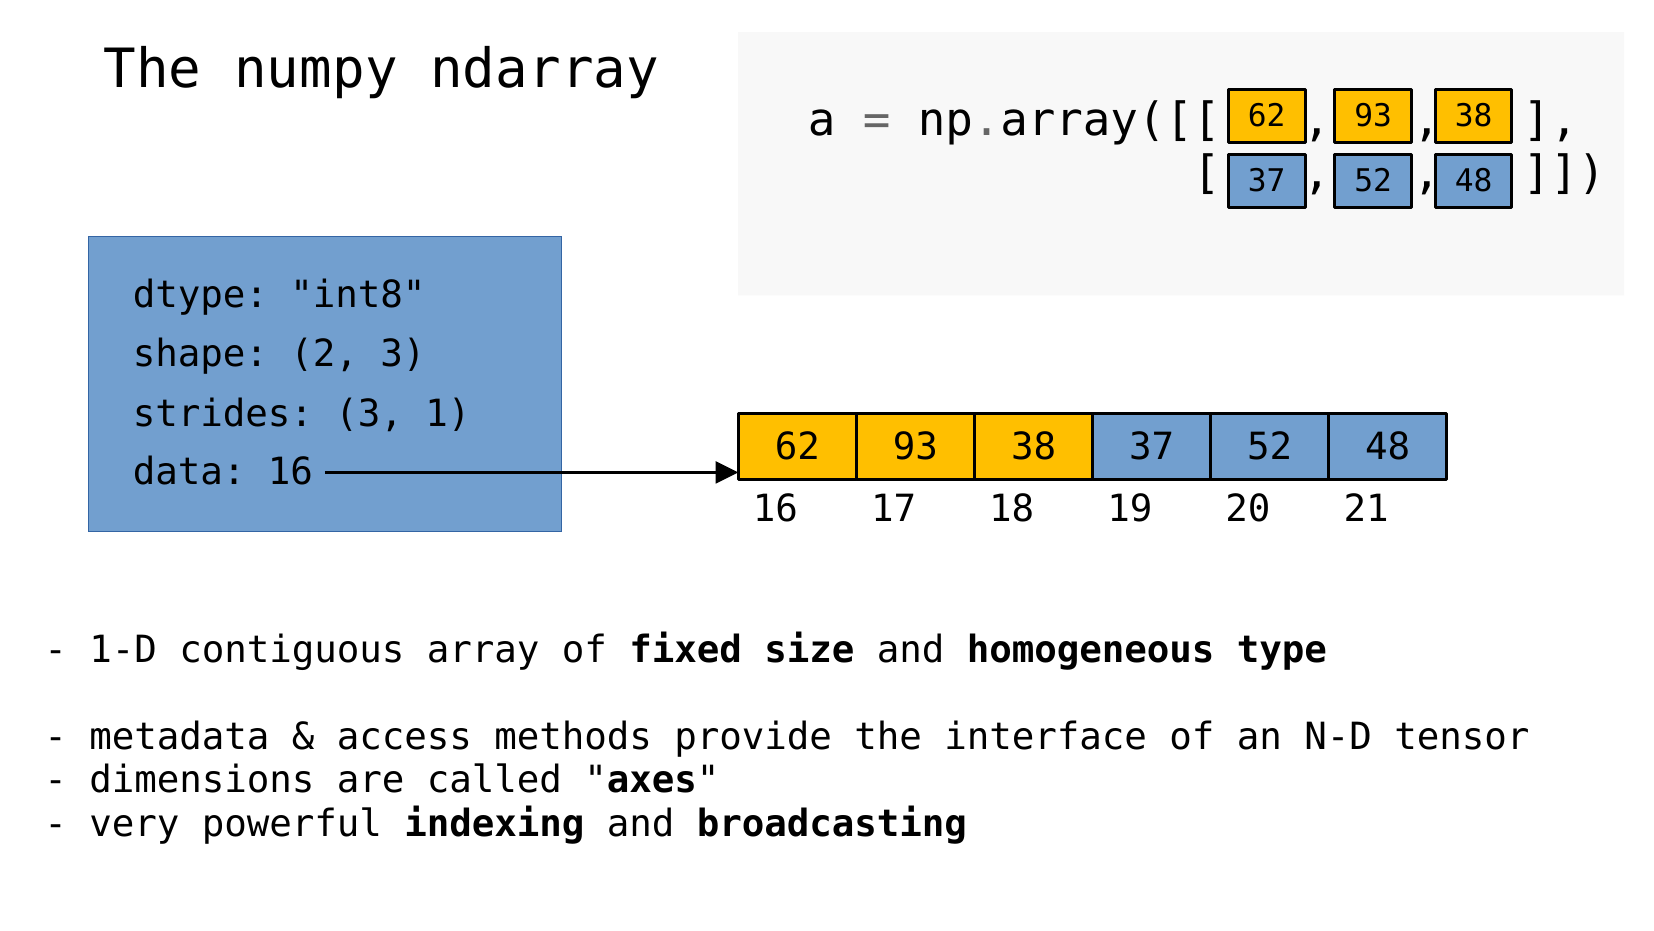

The numpy ndarray
 a = np.array([[ , , ],
 [ , , ]])
62
93
38
37
52
48
dtype: "int8"
shape: (2, 3)
strides: (3, 1)
62
93
38
37
52
48
data: 16
16
17
18
19
20
21
- 1-D contiguous array of fixed size and homogeneous type
- metadata & access methods provide the interface of an N-D tensor
- dimensions are called "axes"
- very powerful indexing and broadcasting